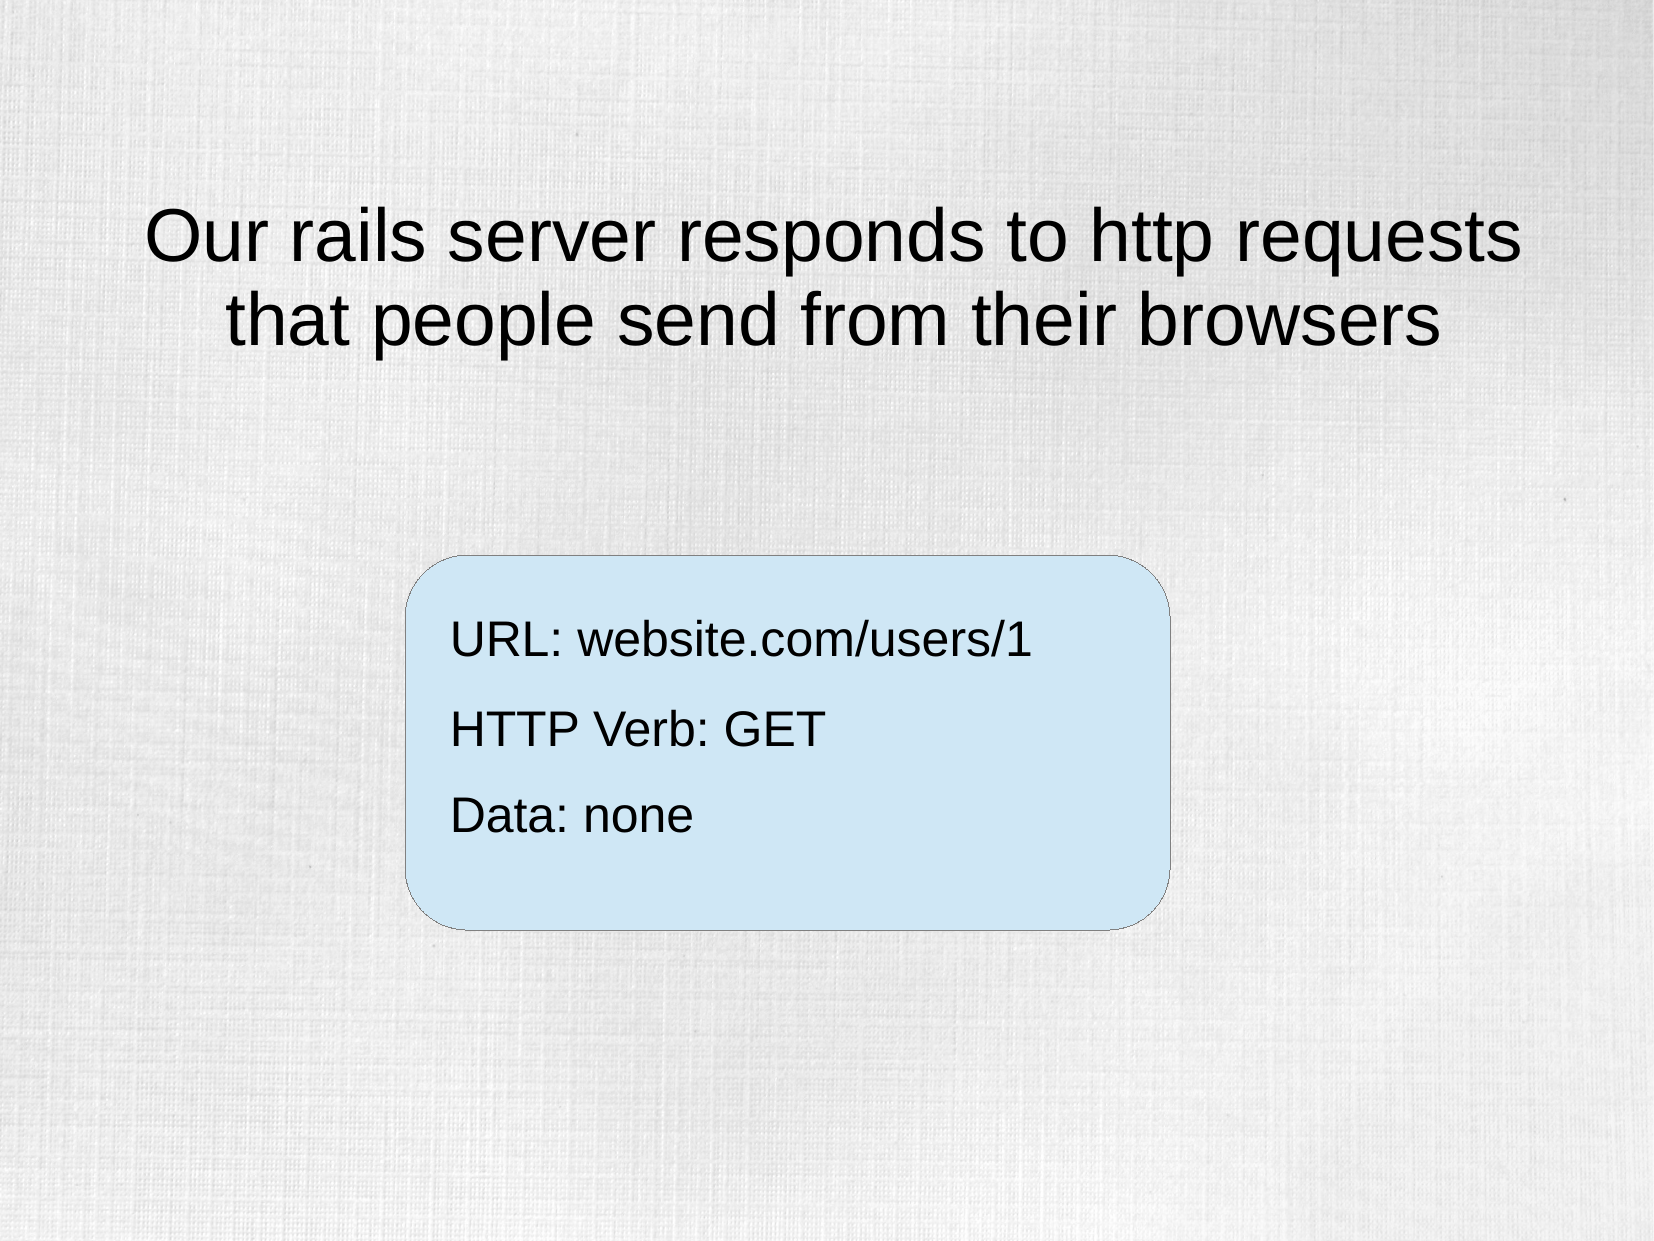

# Our rails server responds to http requests that people send from their browsers
URL: website.com/users/1
HTTP Verb: GET
Data: none